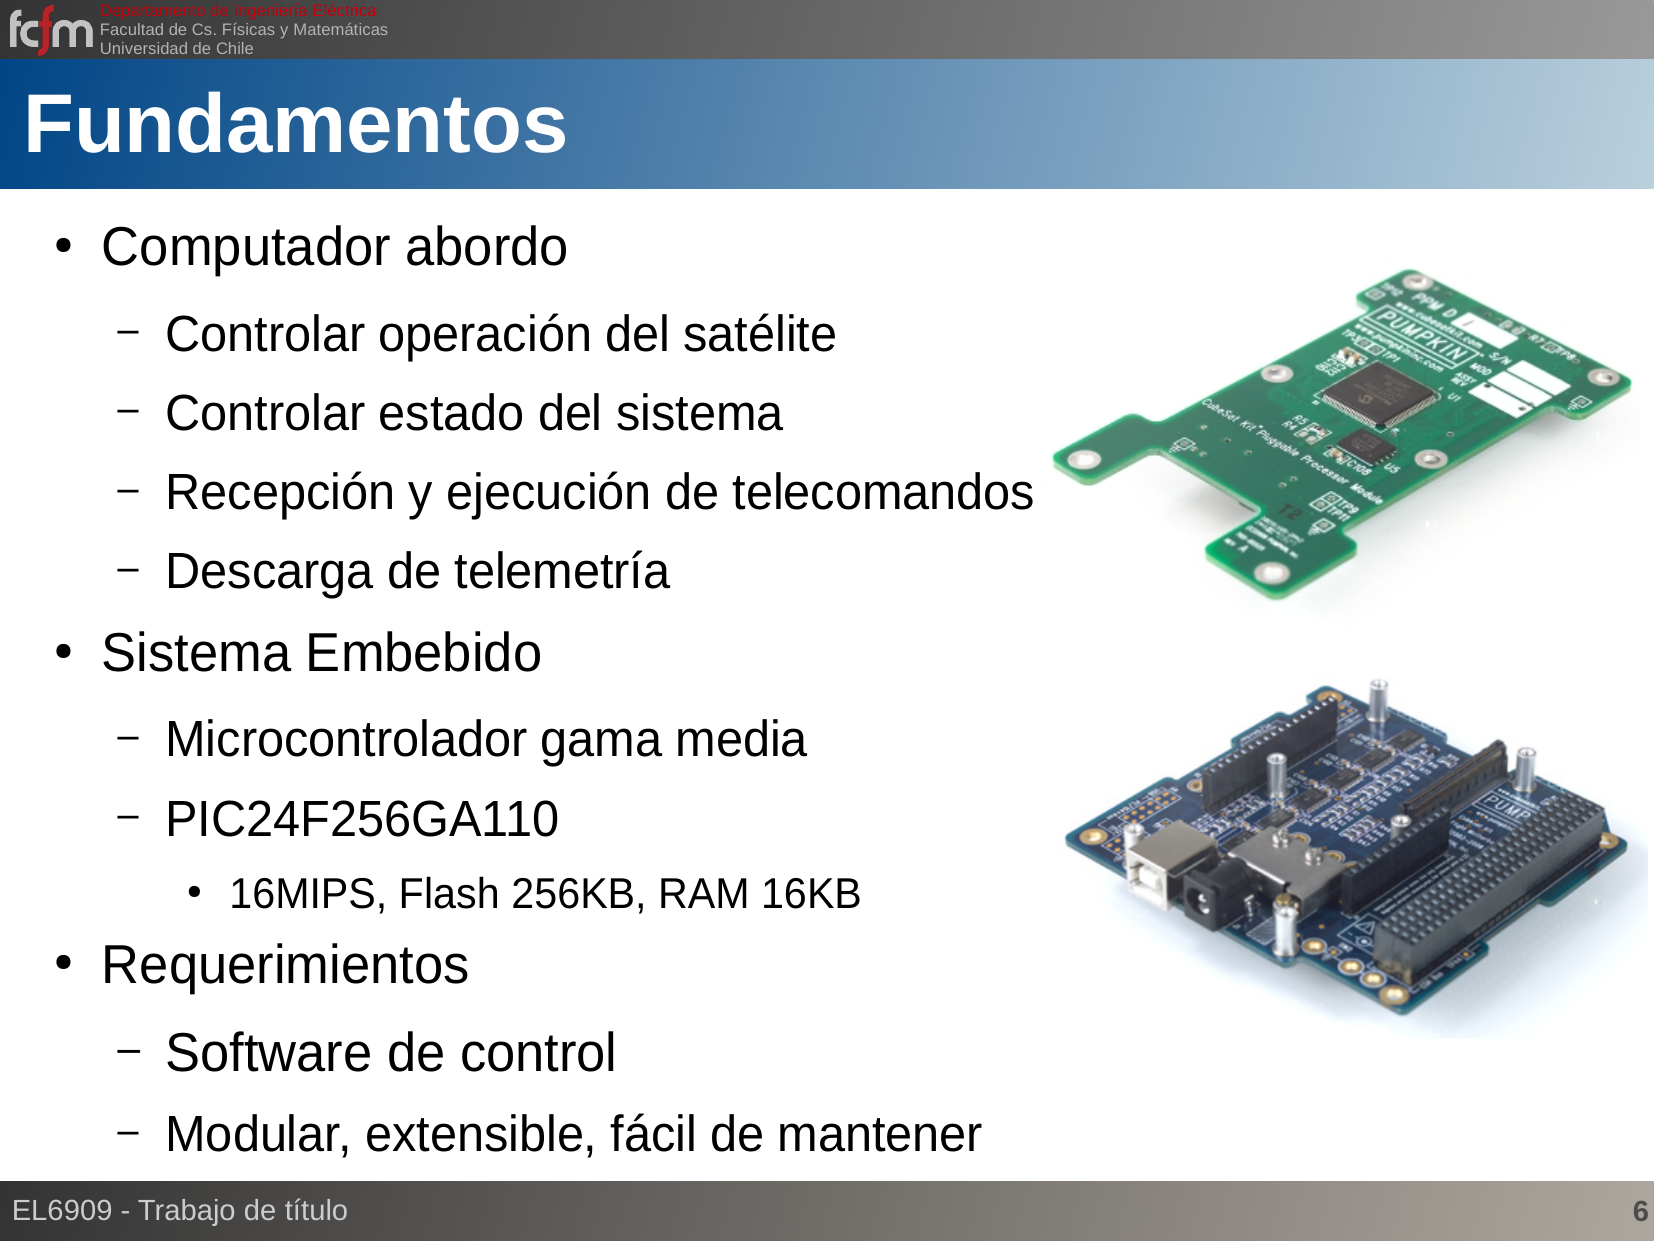

# Fundamentos
Computador abordo
Controlar operación del satélite
Controlar estado del sistema
Recepción y ejecución de telecomandos
Descarga de telemetría
Sistema Embebido
Microcontrolador gama media
PIC24F256GA110
16MIPS, Flash 256KB, RAM 16KB
Requerimientos
Software de control
Modular, extensible, fácil de mantener
EL6909 - Trabajo de título
6